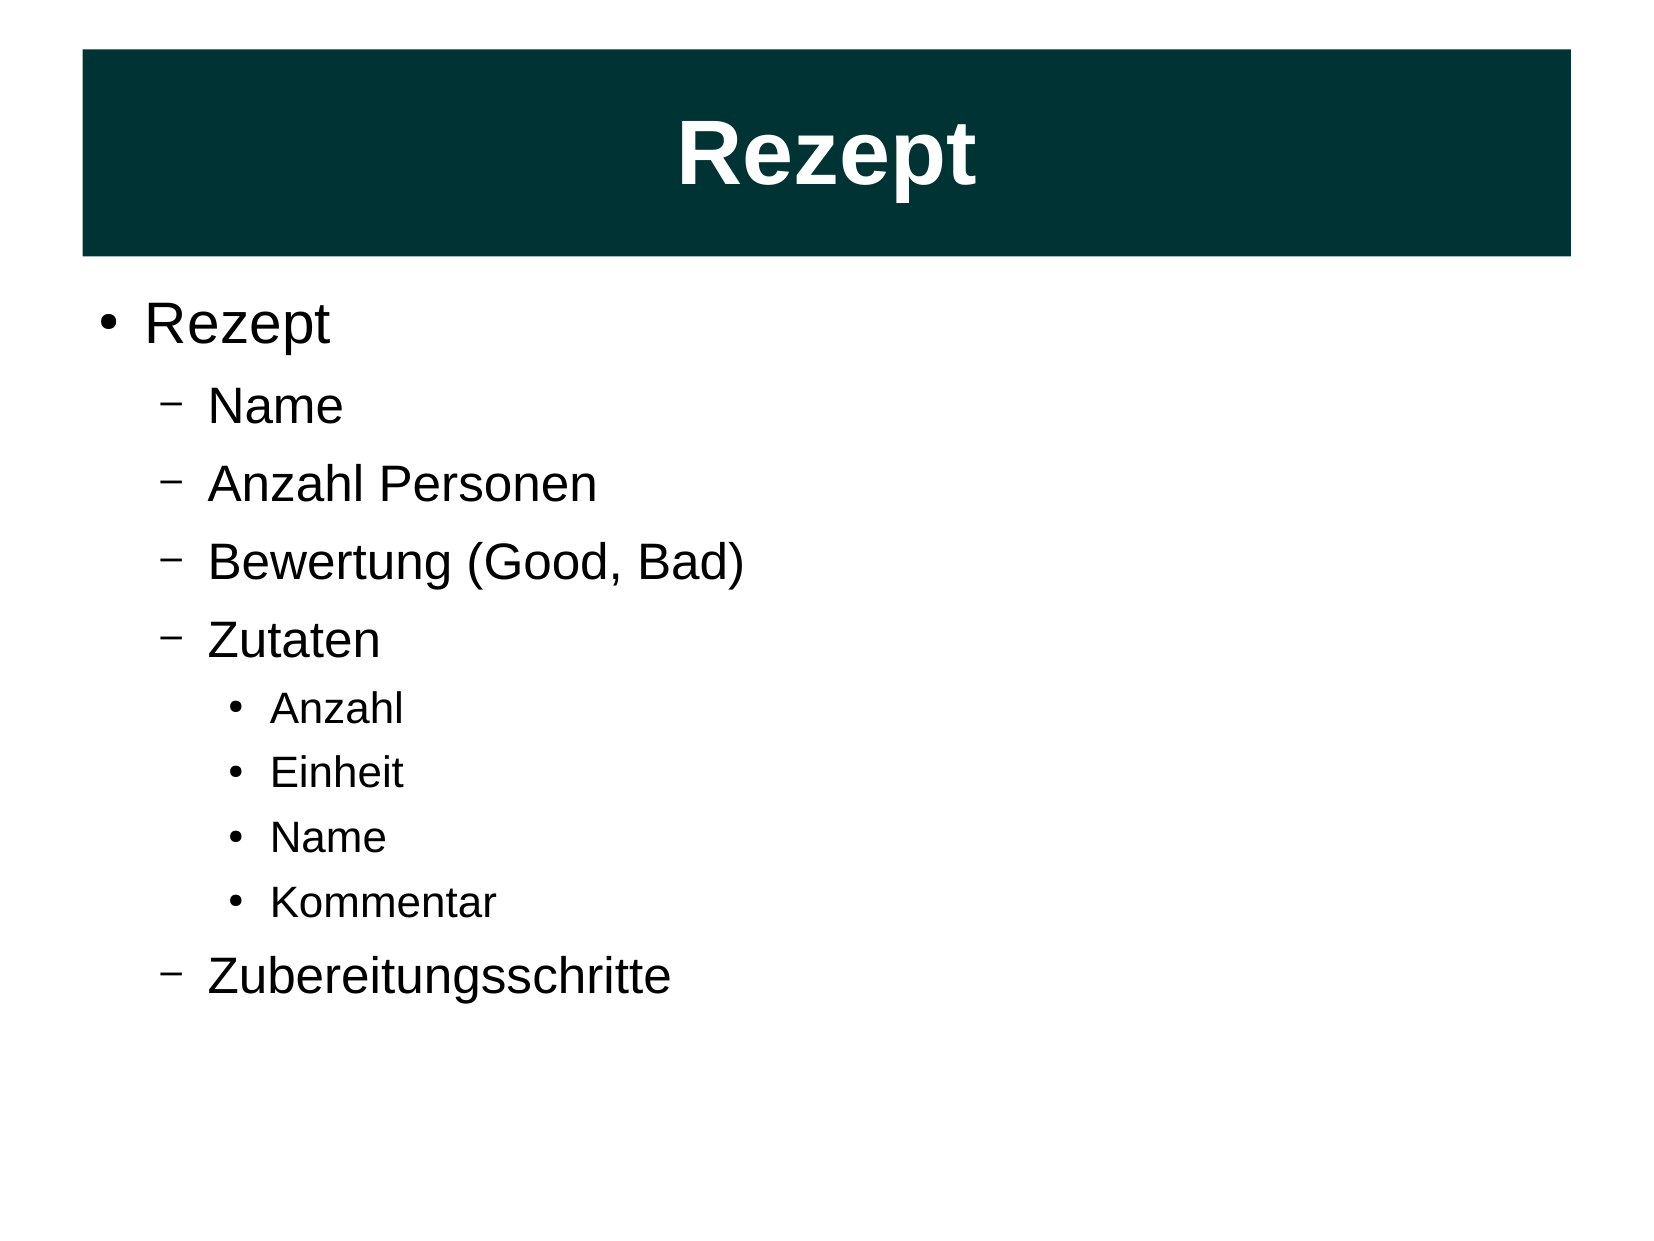

# Rezept
Rezept
Name
Anzahl Personen
Bewertung (Good, Bad)
Zutaten
Anzahl
Einheit
Name
Kommentar
Zubereitungsschritte